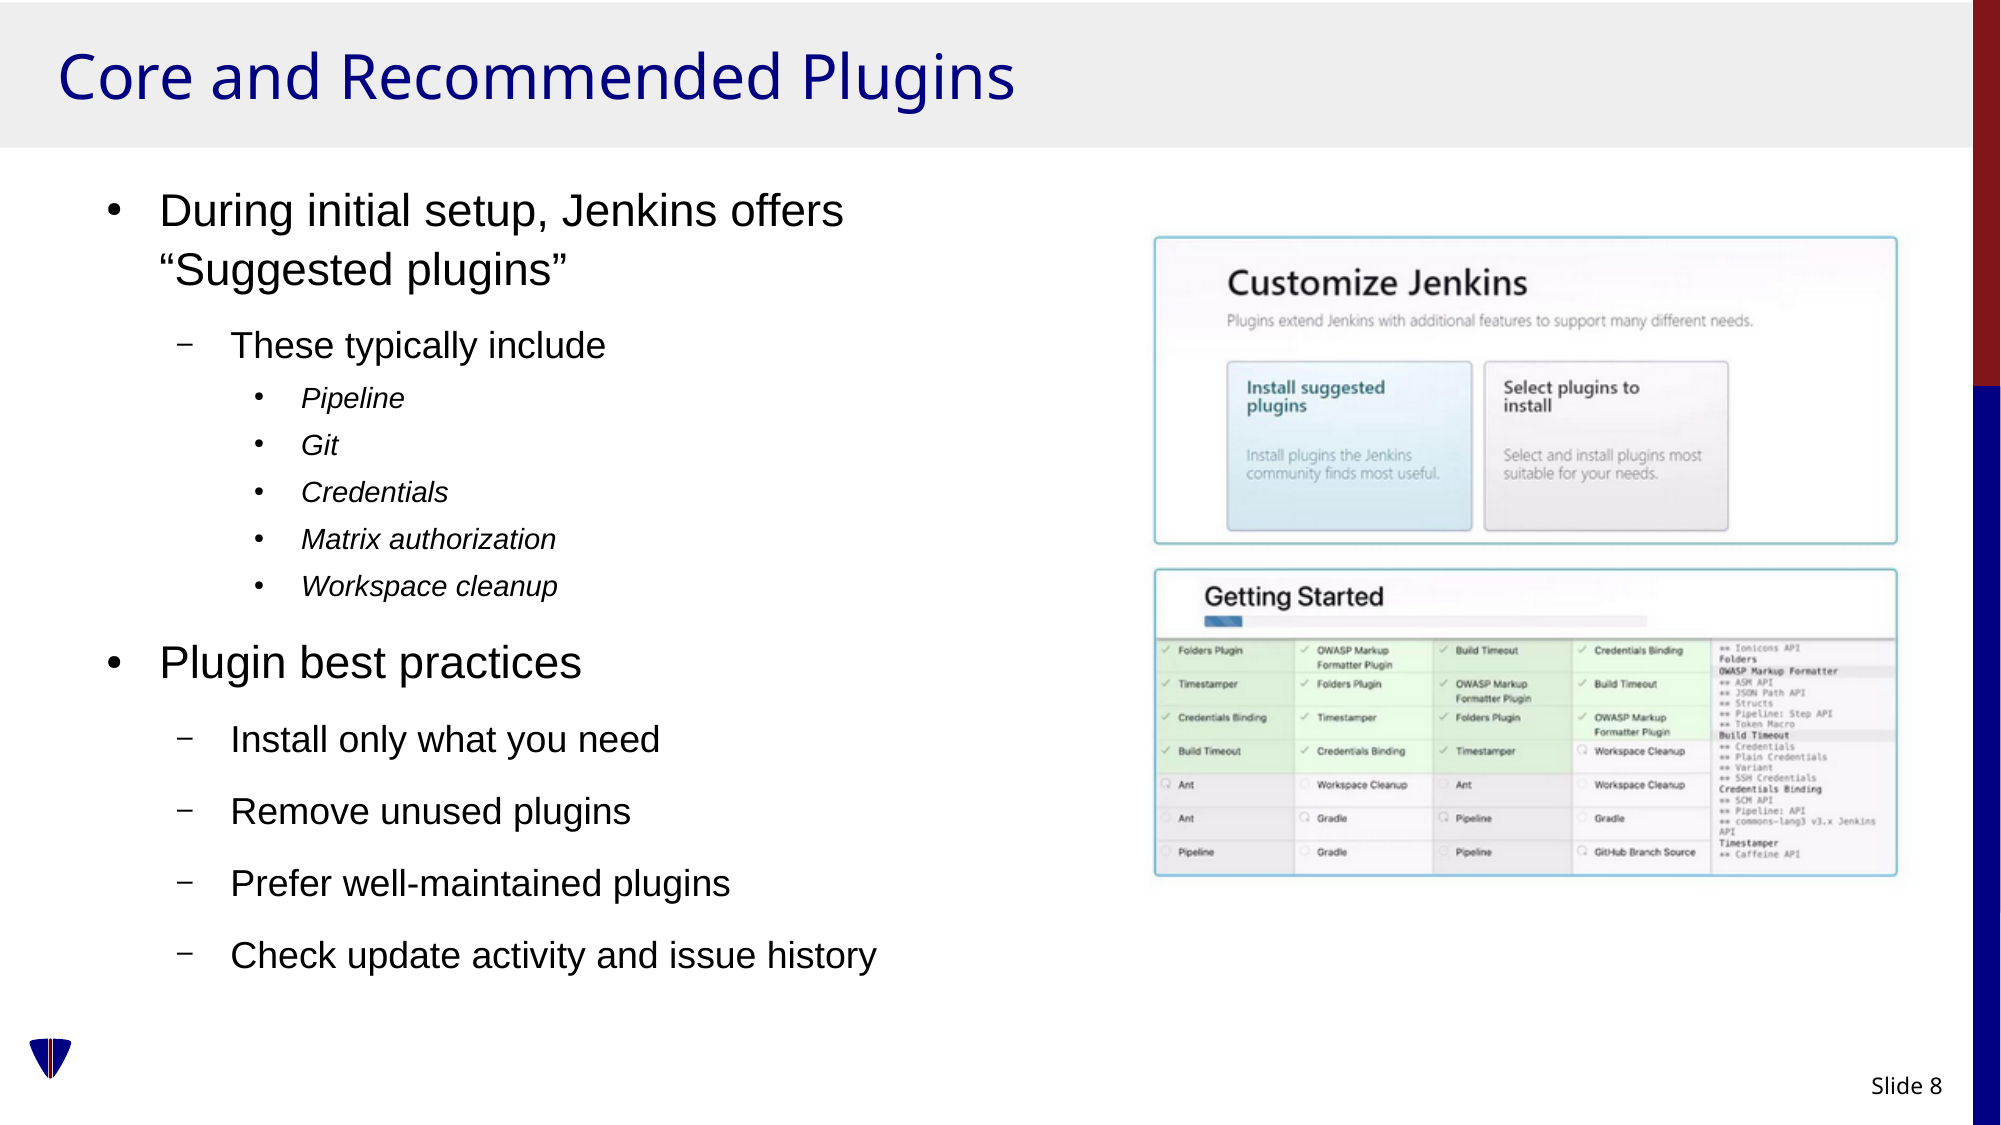

# Core and Recommended Plugins
During initial setup, Jenkins offers “Suggested plugins”
These typically include
Pipeline
Git
Credentials
Matrix authorization
Workspace cleanup
Plugin best practices
Install only what you need
Remove unused plugins
Prefer well-maintained plugins
Check update activity and issue history